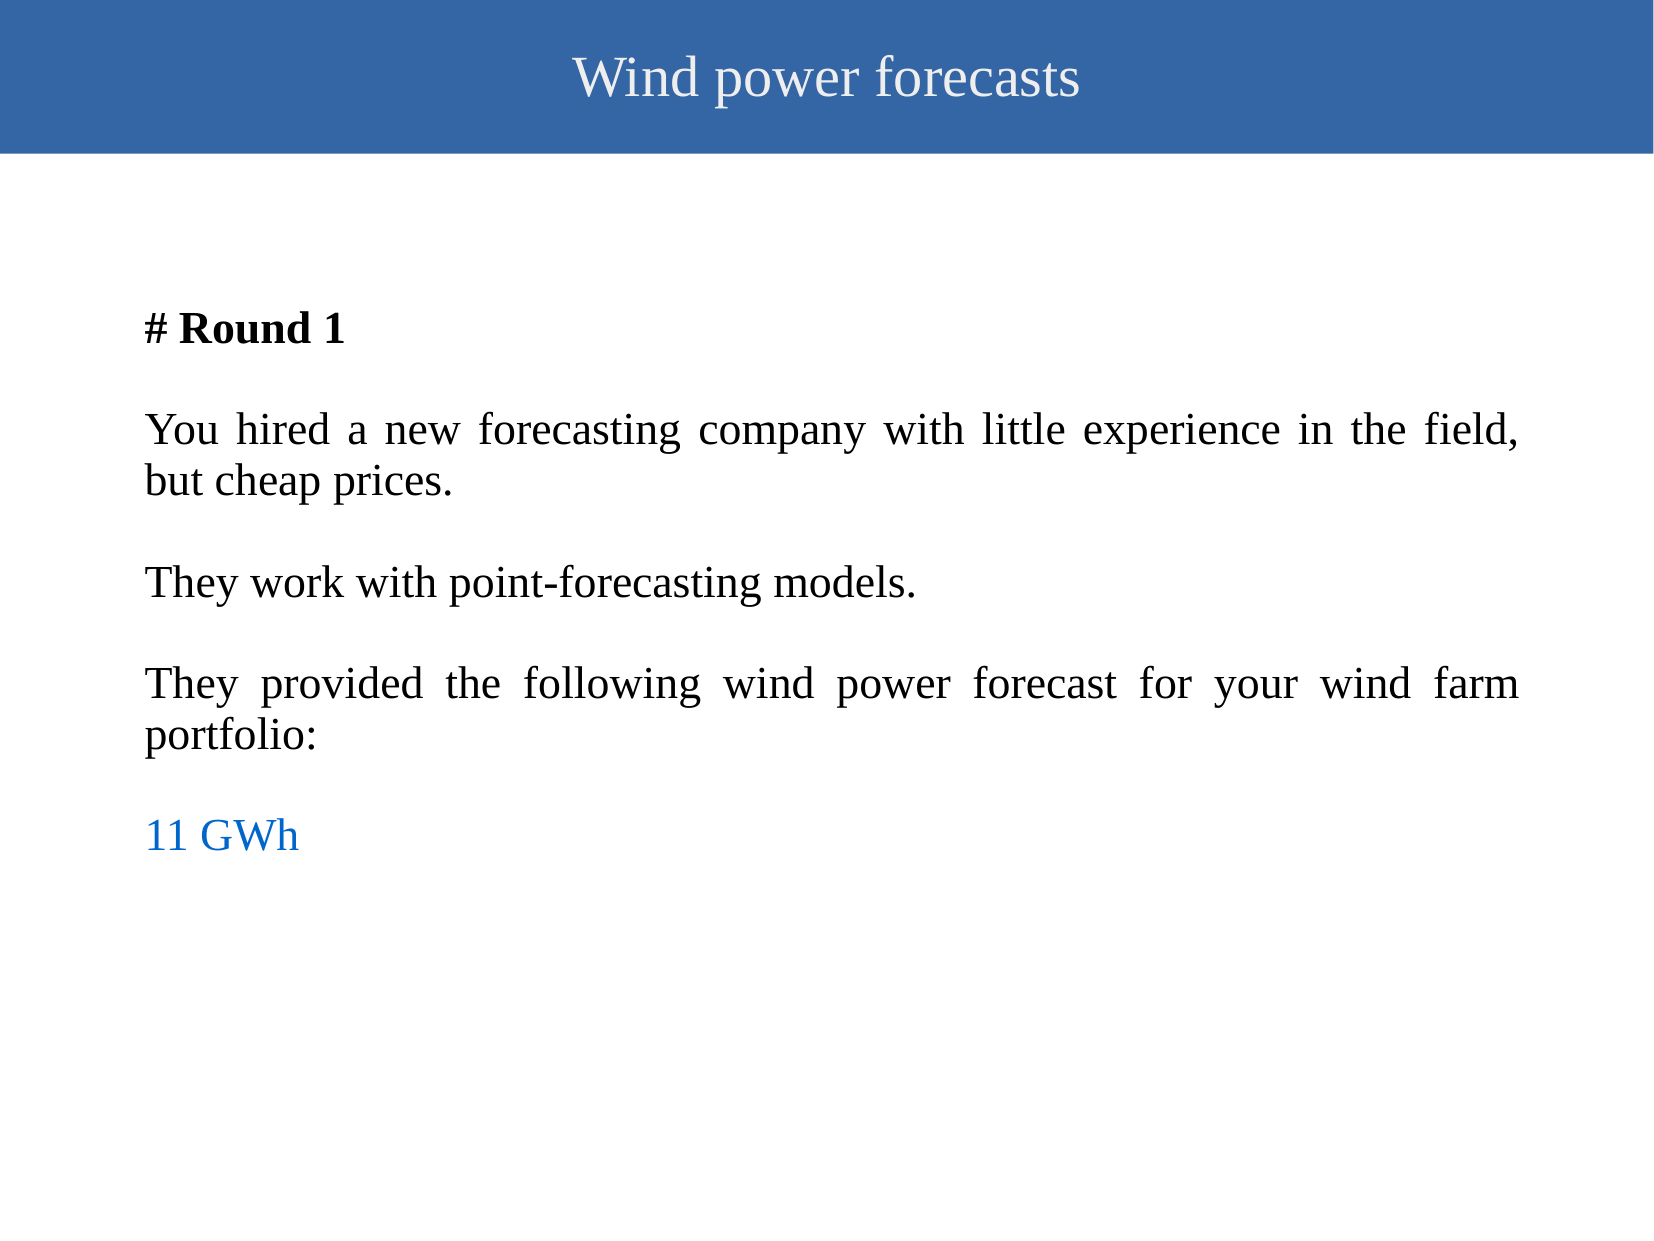

Wind power forecasts
# Round 1
You hired a new forecasting company with little experience in the field, but cheap prices.
They work with point-forecasting models.
They provided the following wind power forecast for your wind farm portfolio:
11 GWh